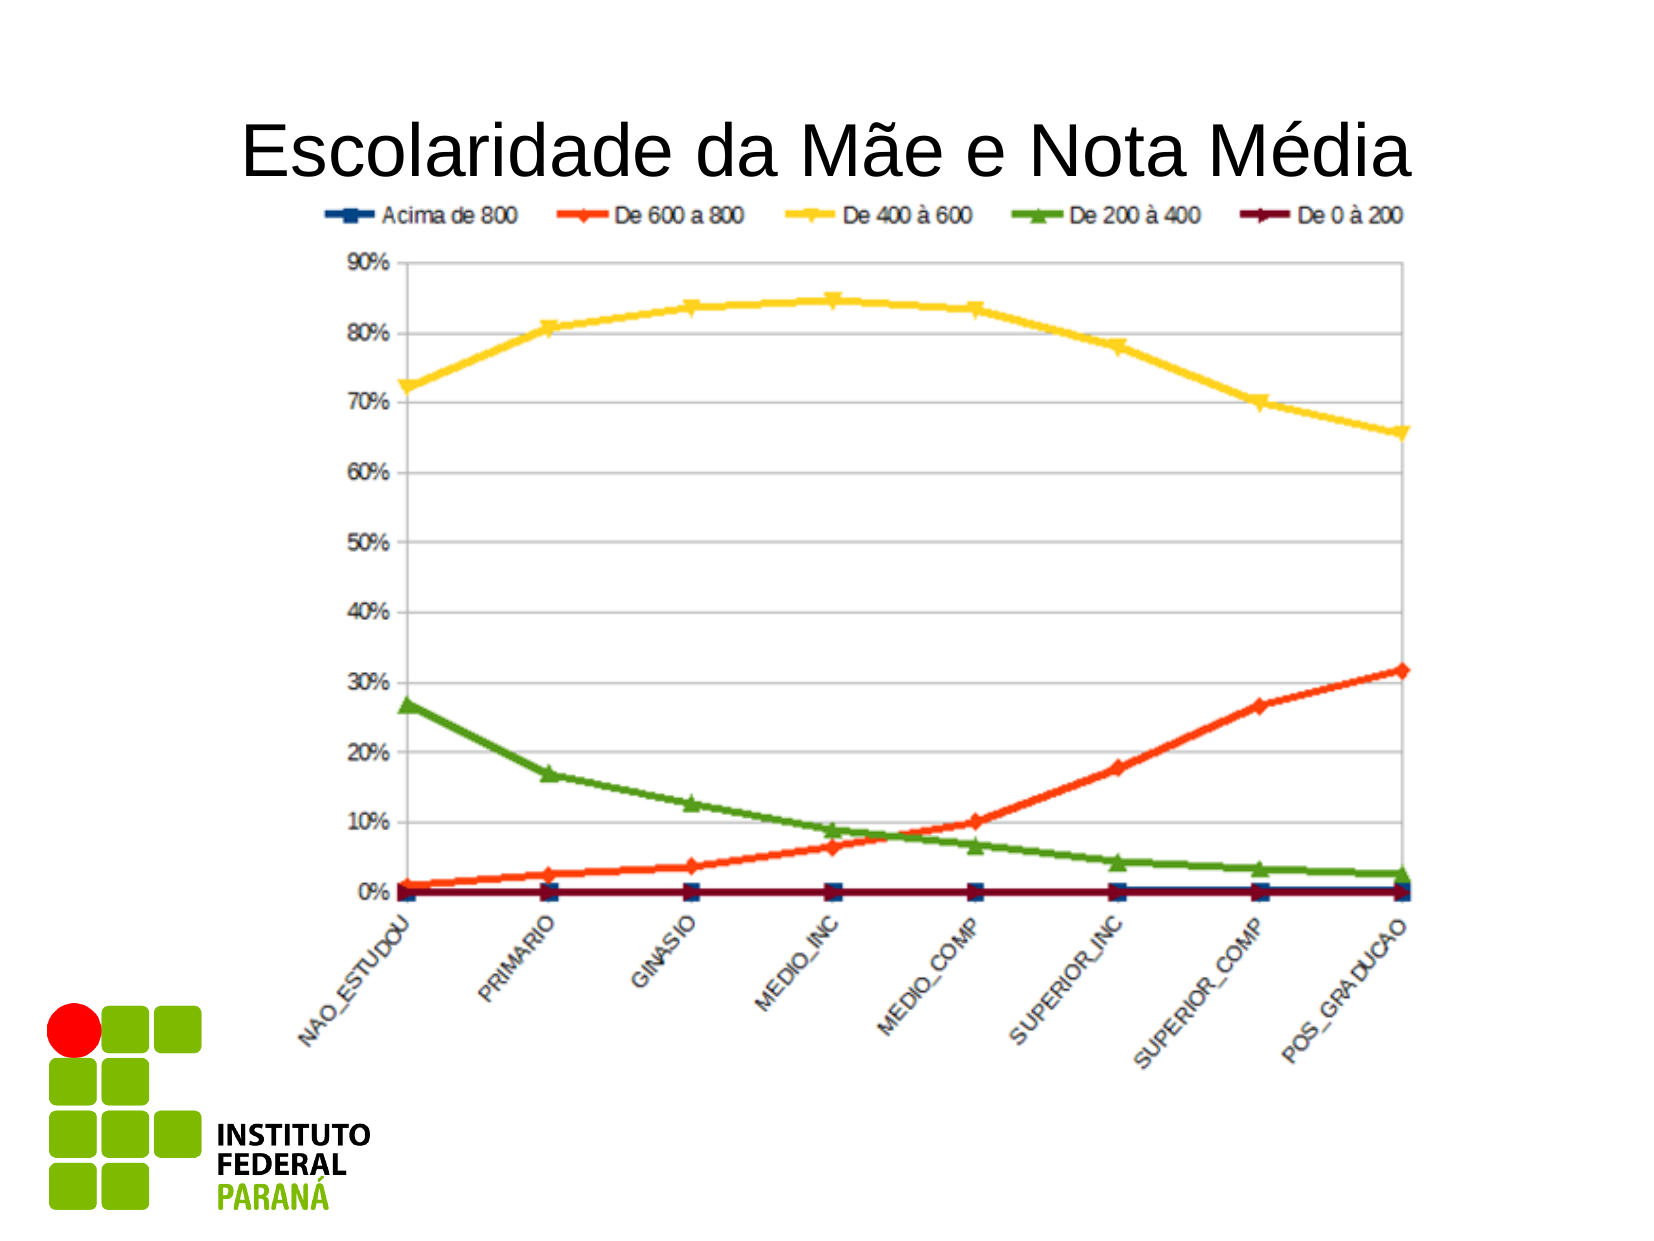

# Escolaridade da Mãe e Nota Média